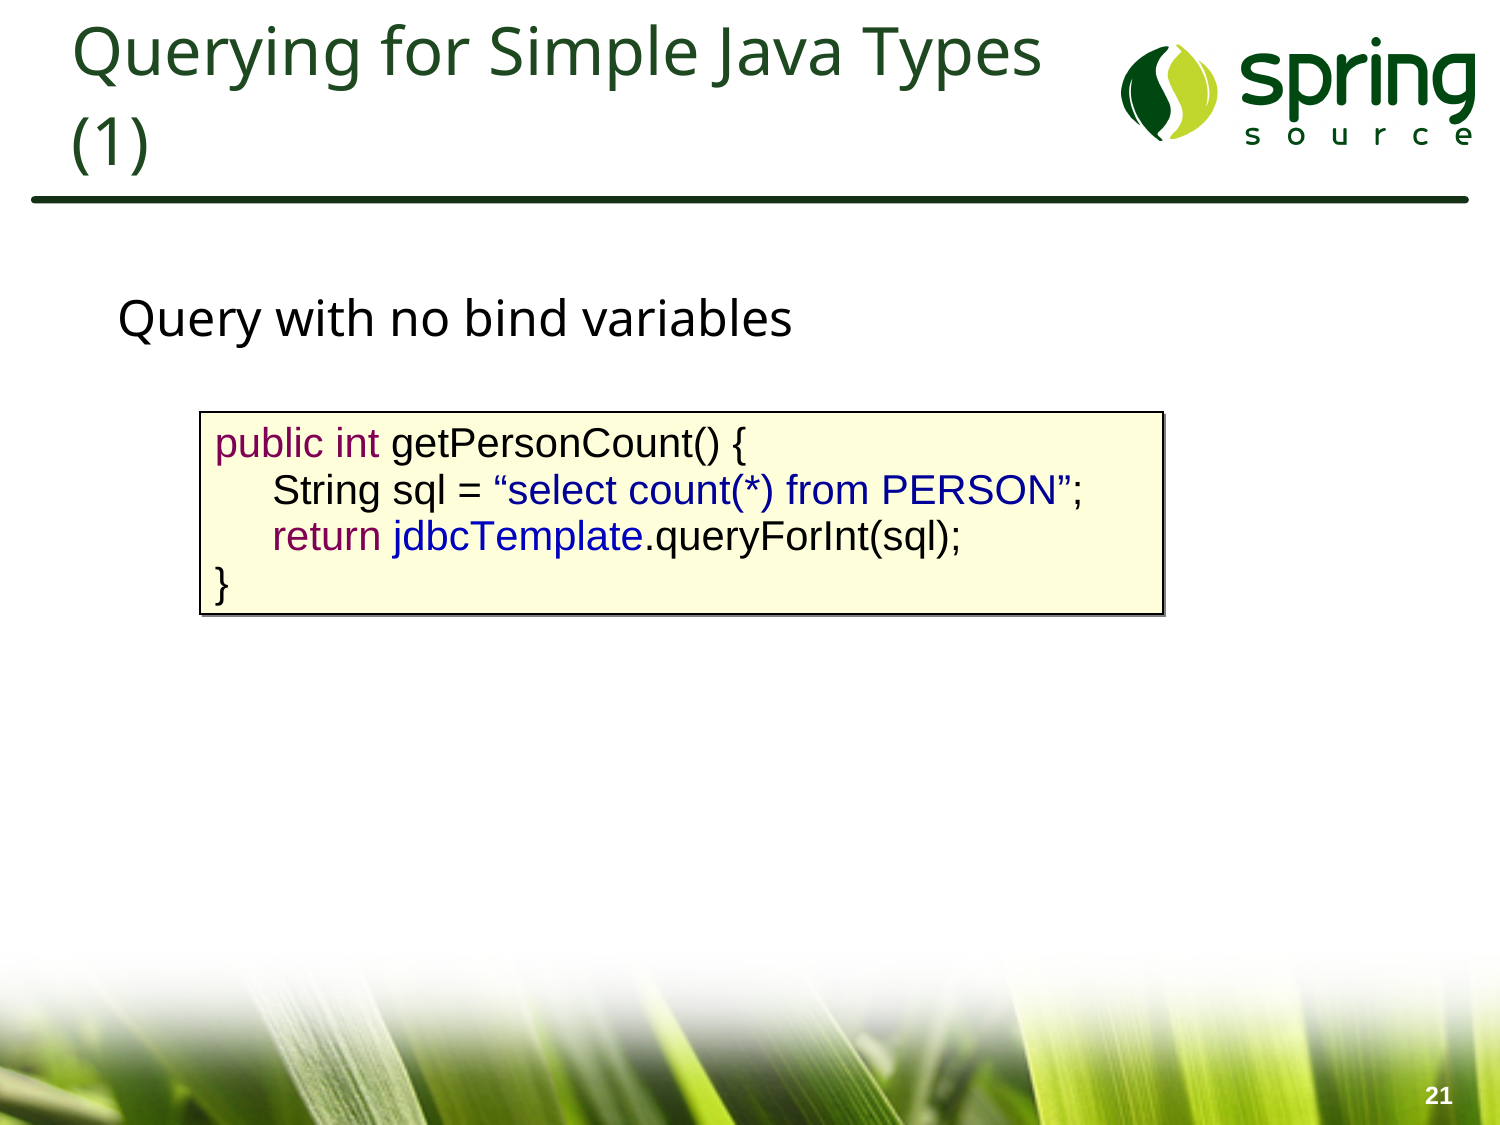

# Querying for Simple Java Types (1)
Query with no bind variables
public int getPersonCount() {
 String sql = “select count(*) from PERSON”;
 return jdbcTemplate.queryForInt(sql);
}